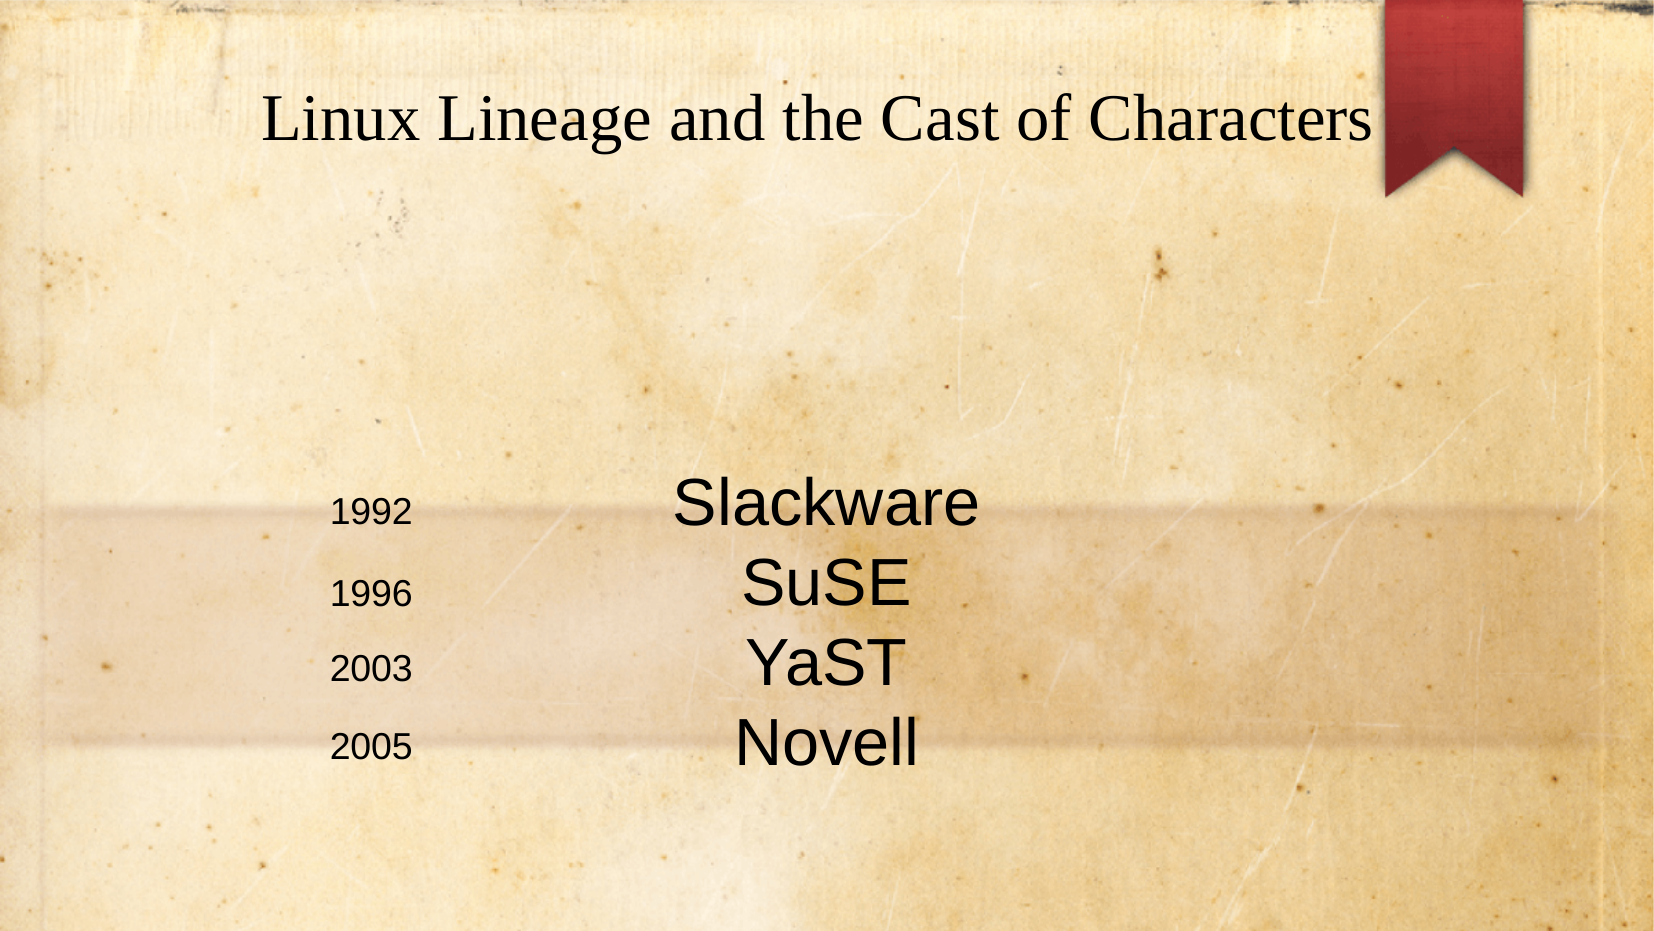

Linux Lineage and the Cast of Characters
Slackware
SuSE
YaST
Novell
1992
1996
2003
2005
CS-334 Spring 2015													Page of